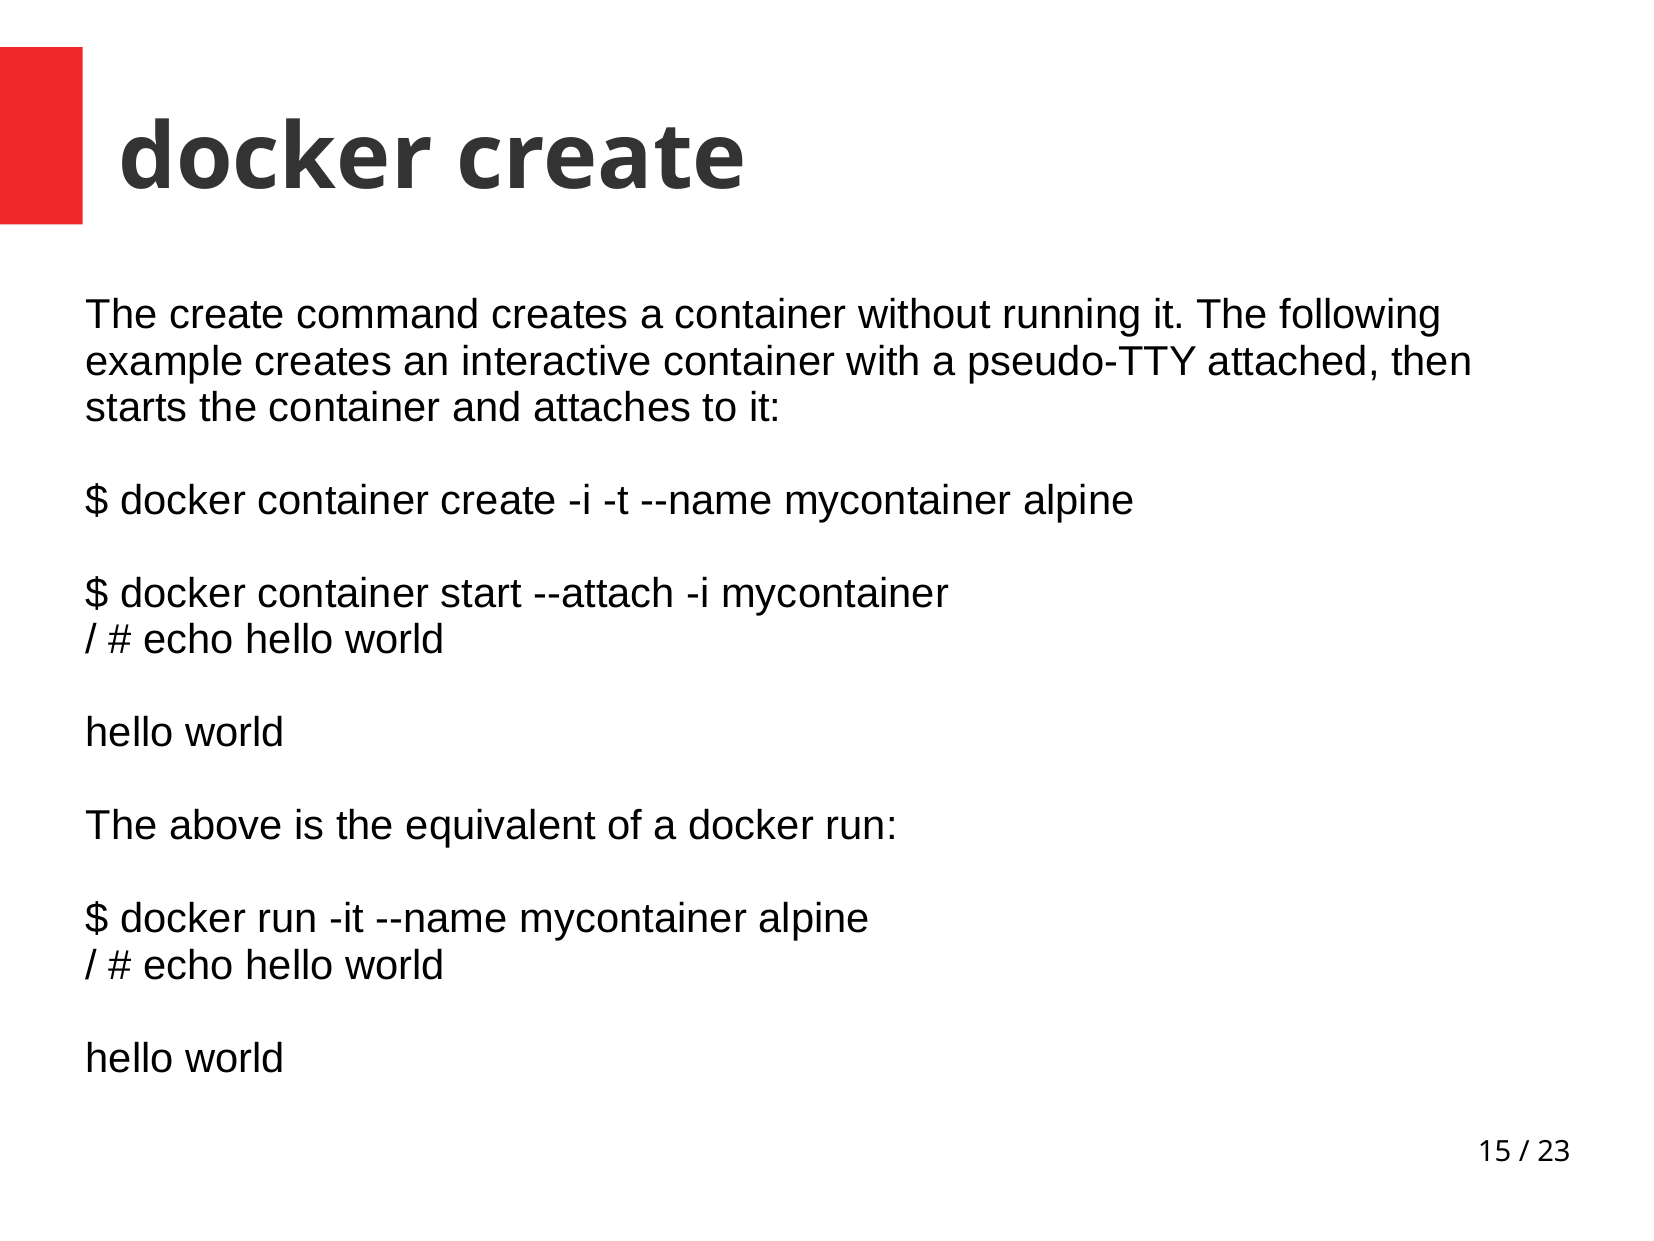

# docker create
The create command creates a container without running it. The following example creates an interactive container with a pseudo-TTY attached, then starts the container and attaches to it:
$ docker container create -i -t --name mycontainer alpine
$ docker container start --attach -i mycontainer
/ # echo hello world
hello world
The above is the equivalent of a docker run:
$ docker run -it --name mycontainer alpine
/ # echo hello world
hello world
15